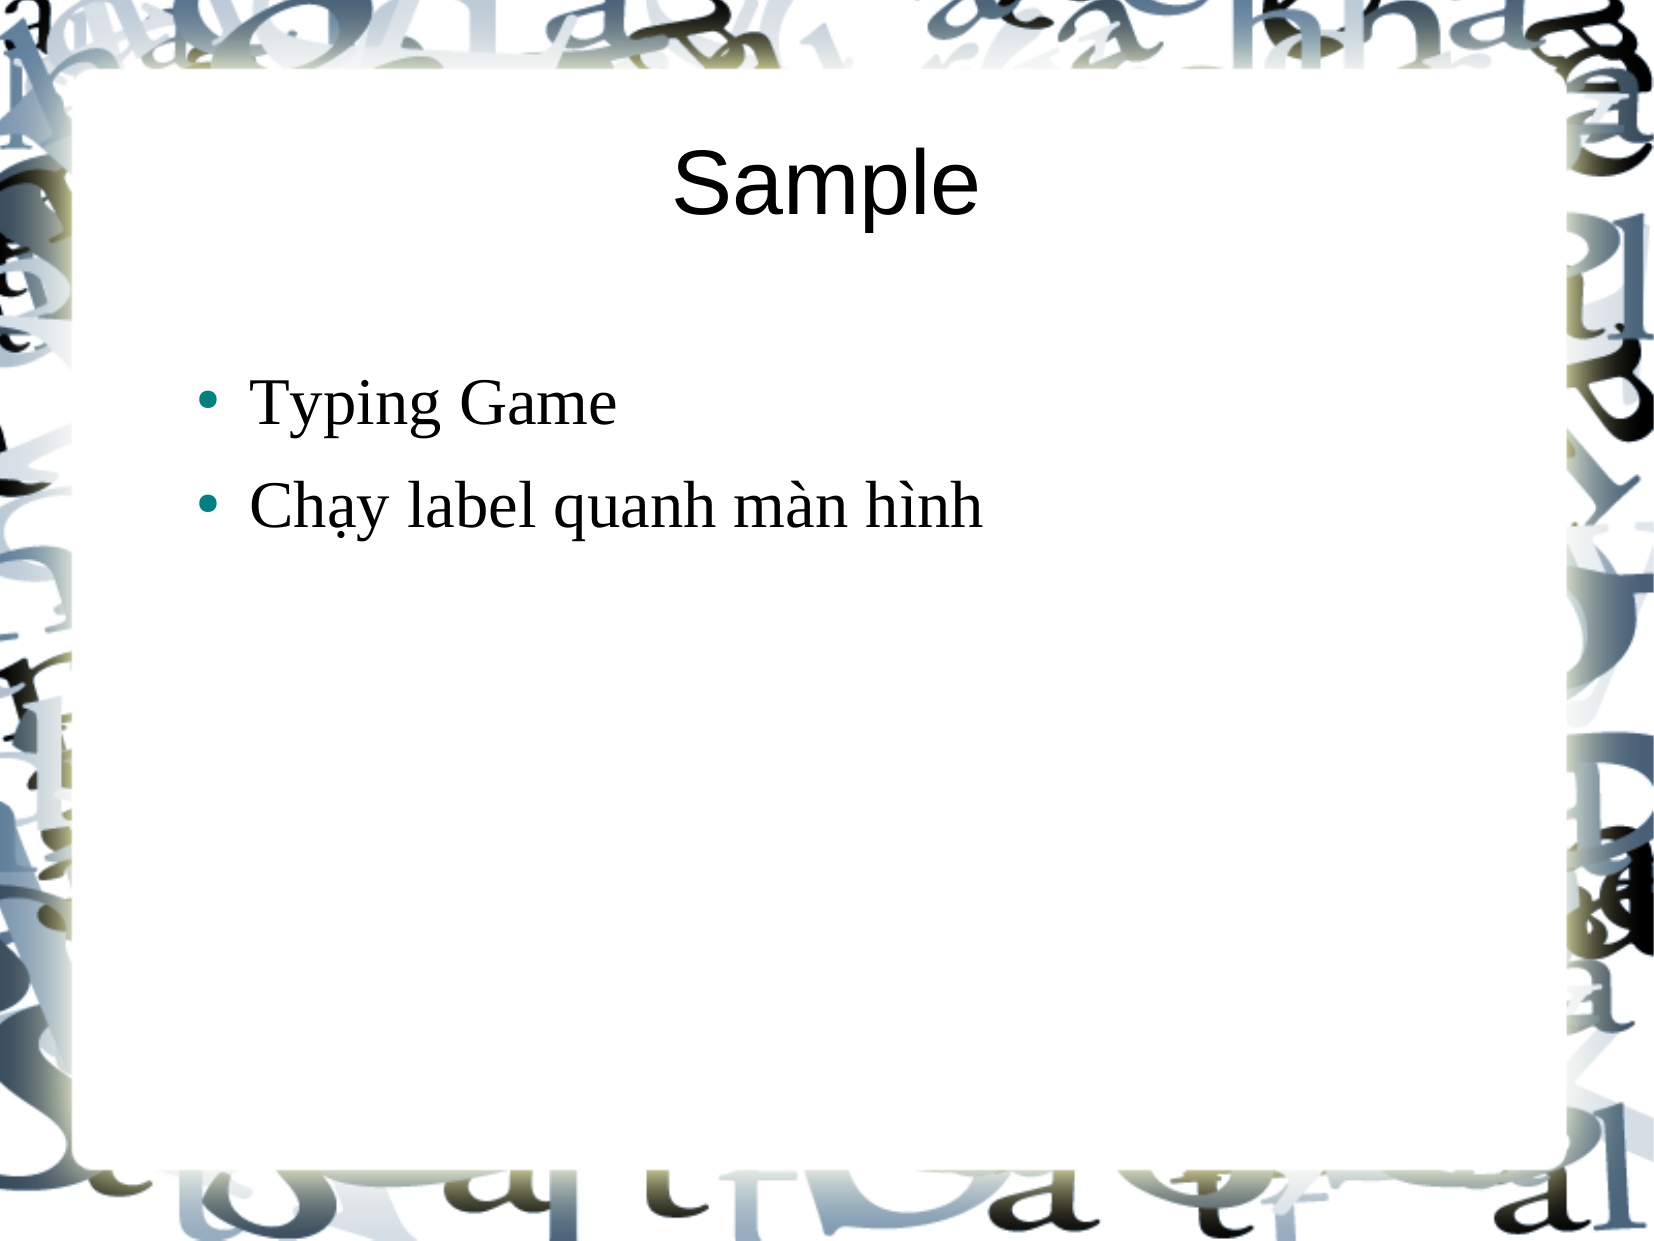

# Sample
Typing Game
Chạy label quanh màn hình